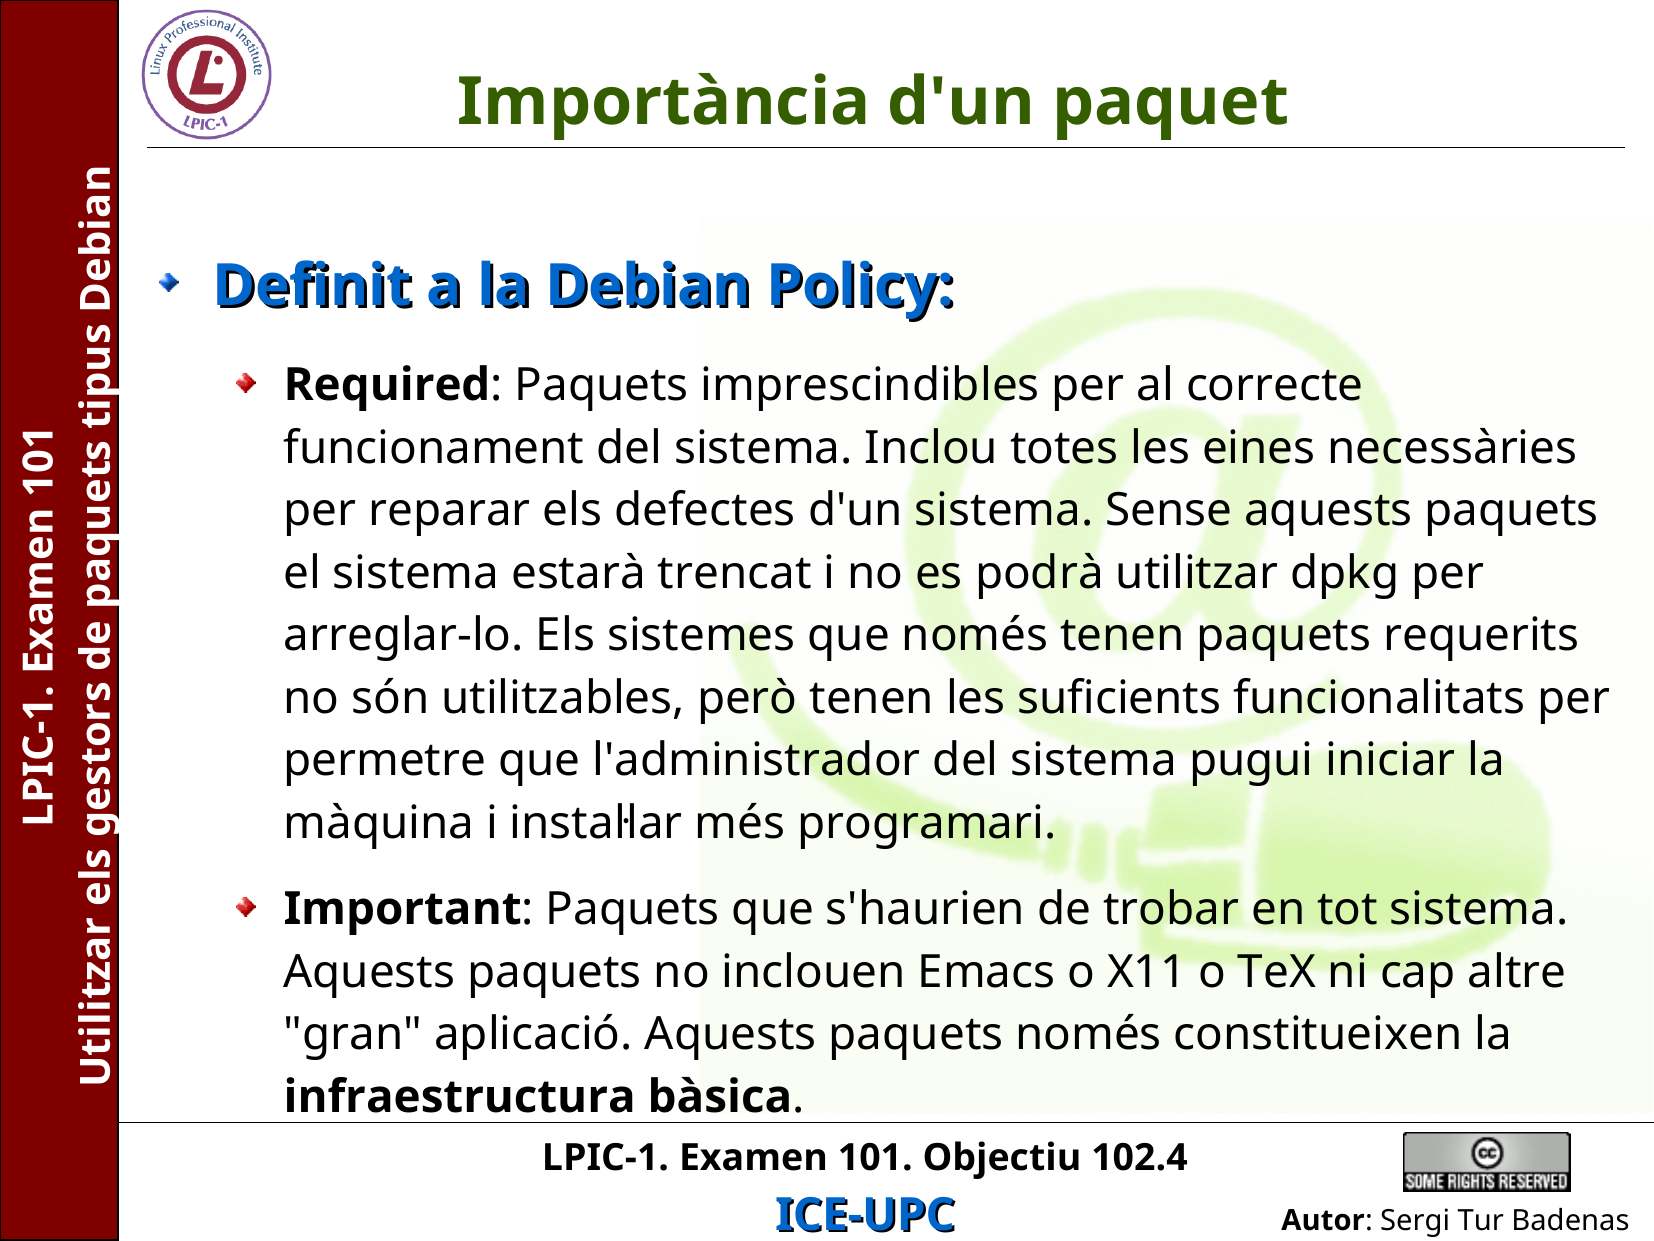

# Importància d'un paquet
Definit a la Debian Policy:
Required: Paquets imprescindibles per al correcte funcionament del sistema. Inclou totes les eines necessàries per reparar els defectes d'un sistema. Sense aquests paquets el sistema estarà trencat i no es podrà utilitzar dpkg per arreglar-lo. Els sistemes que només tenen paquets requerits no són utilitzables, però tenen les suficients funcionalitats per permetre que l'administrador del sistema pugui iniciar la màquina i instal·lar més programari.
Important: Paquets que s'haurien de trobar en tot sistema. Aquests paquets no inclouen Emacs o X11 o TeX ni cap altre "gran" aplicació. Aquests paquets només constitueixen la infraestructura bàsica.